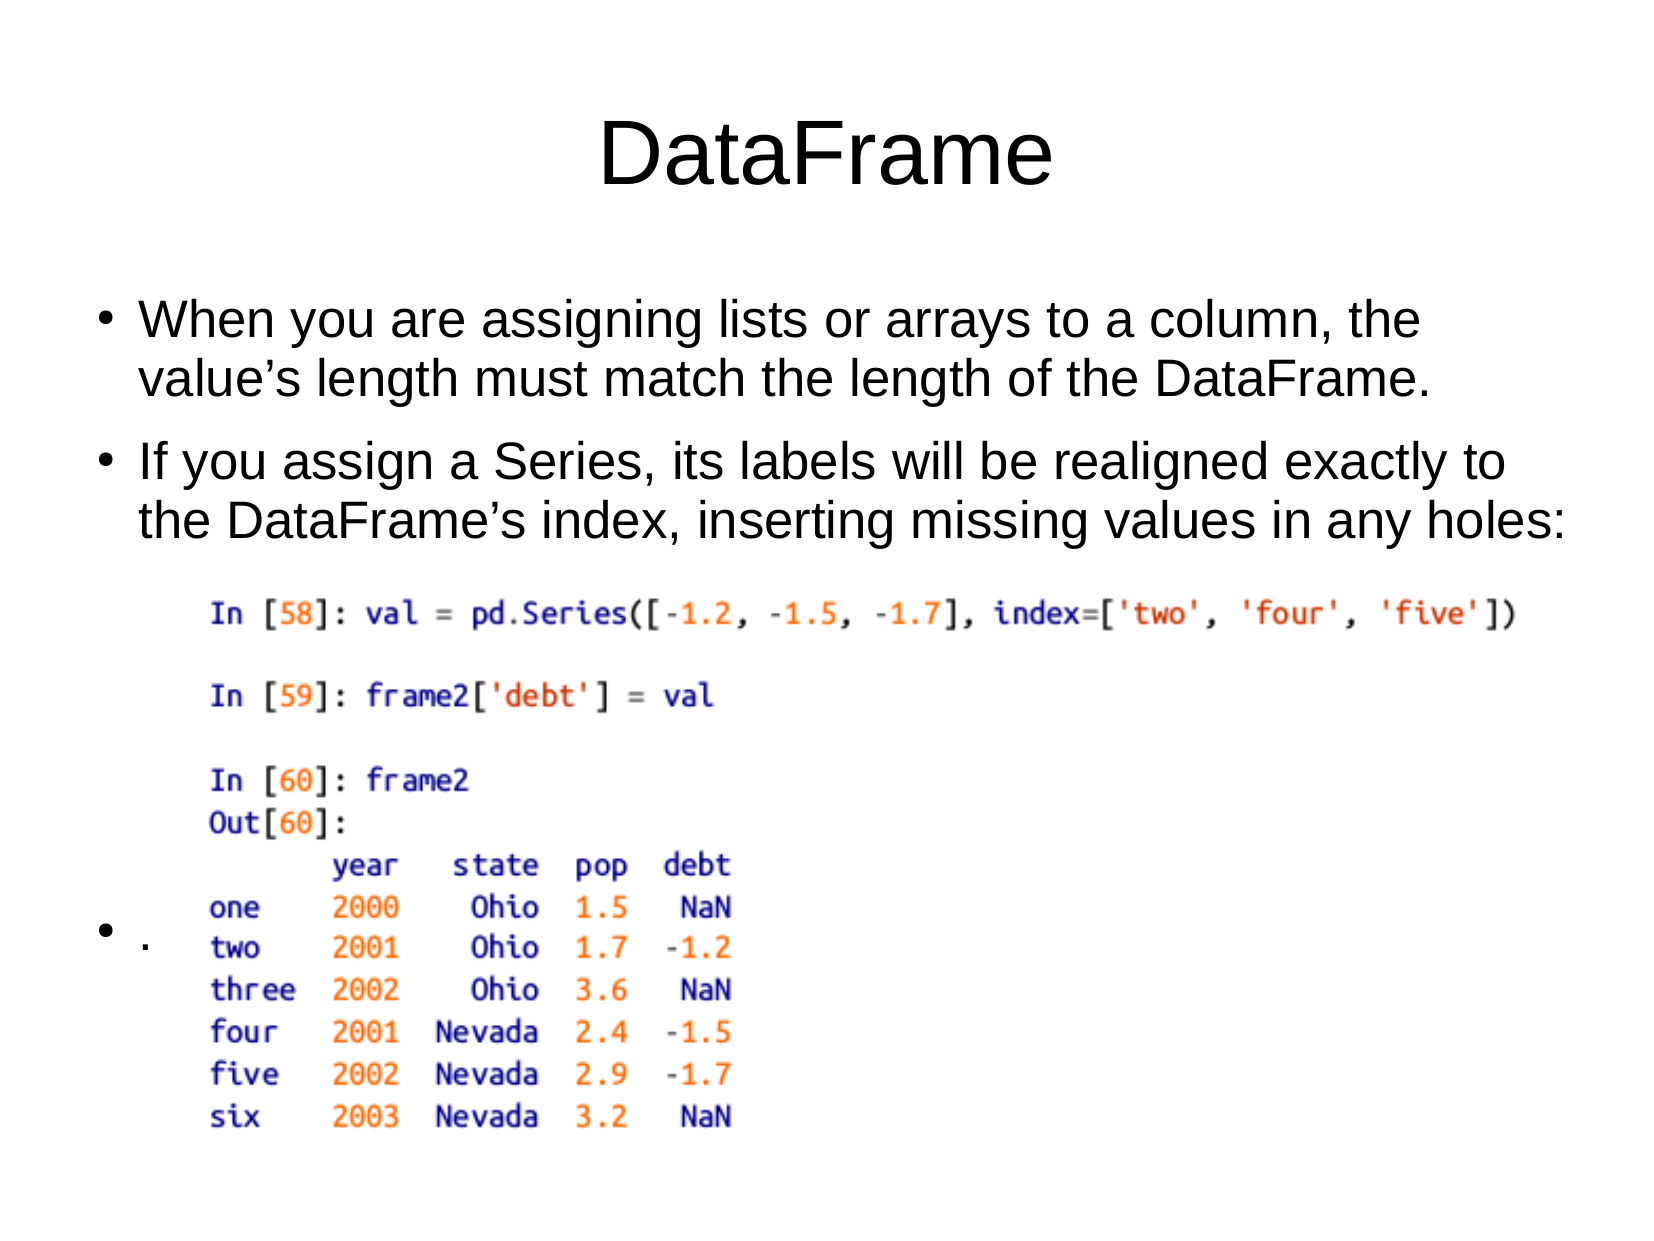

# DataFrame
When you are assigning lists or arrays to a column, the value’s length must match the length of the DataFrame.
If you assign a Series, its labels will be realigned exactly to the DataFrame’s index, inserting missing values in any holes:
.